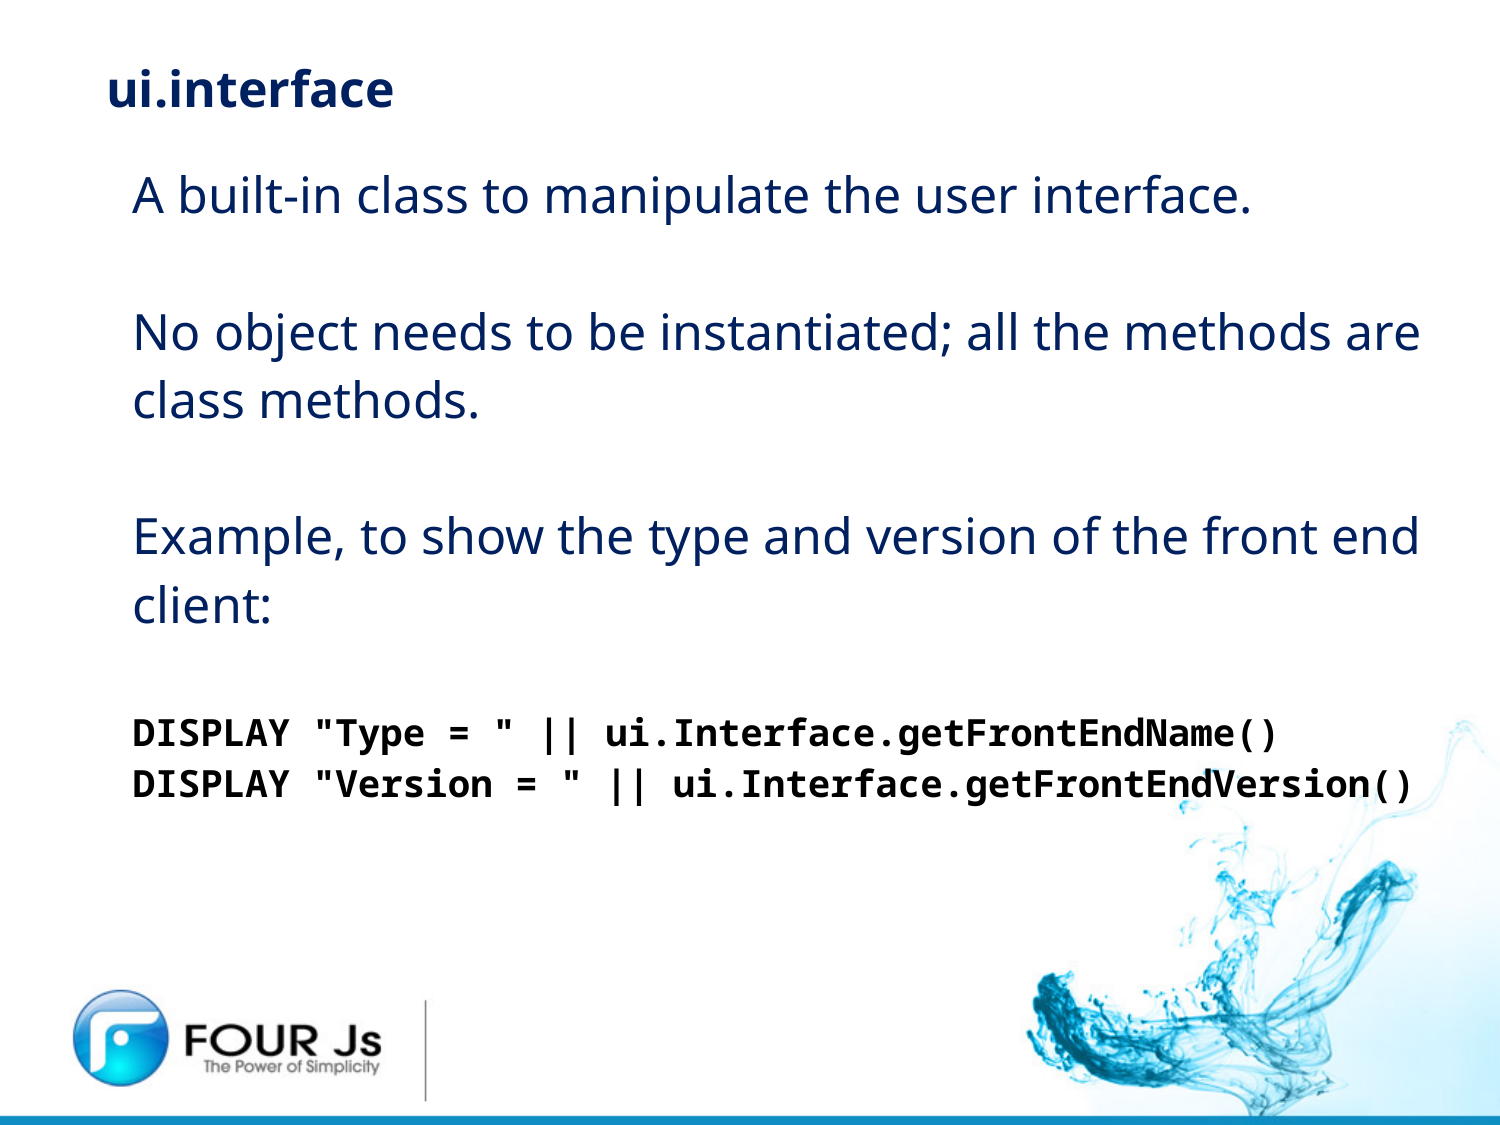

# ui.interface
A built-in class to manipulate the user interface.
No object needs to be instantiated; all the methods are class methods.
Example, to show the type and version of the front end client:
DISPLAY "Type = " || ui.Interface.getFrontEndName()
DISPLAY "Version = " || ui.Interface.getFrontEndVersion()